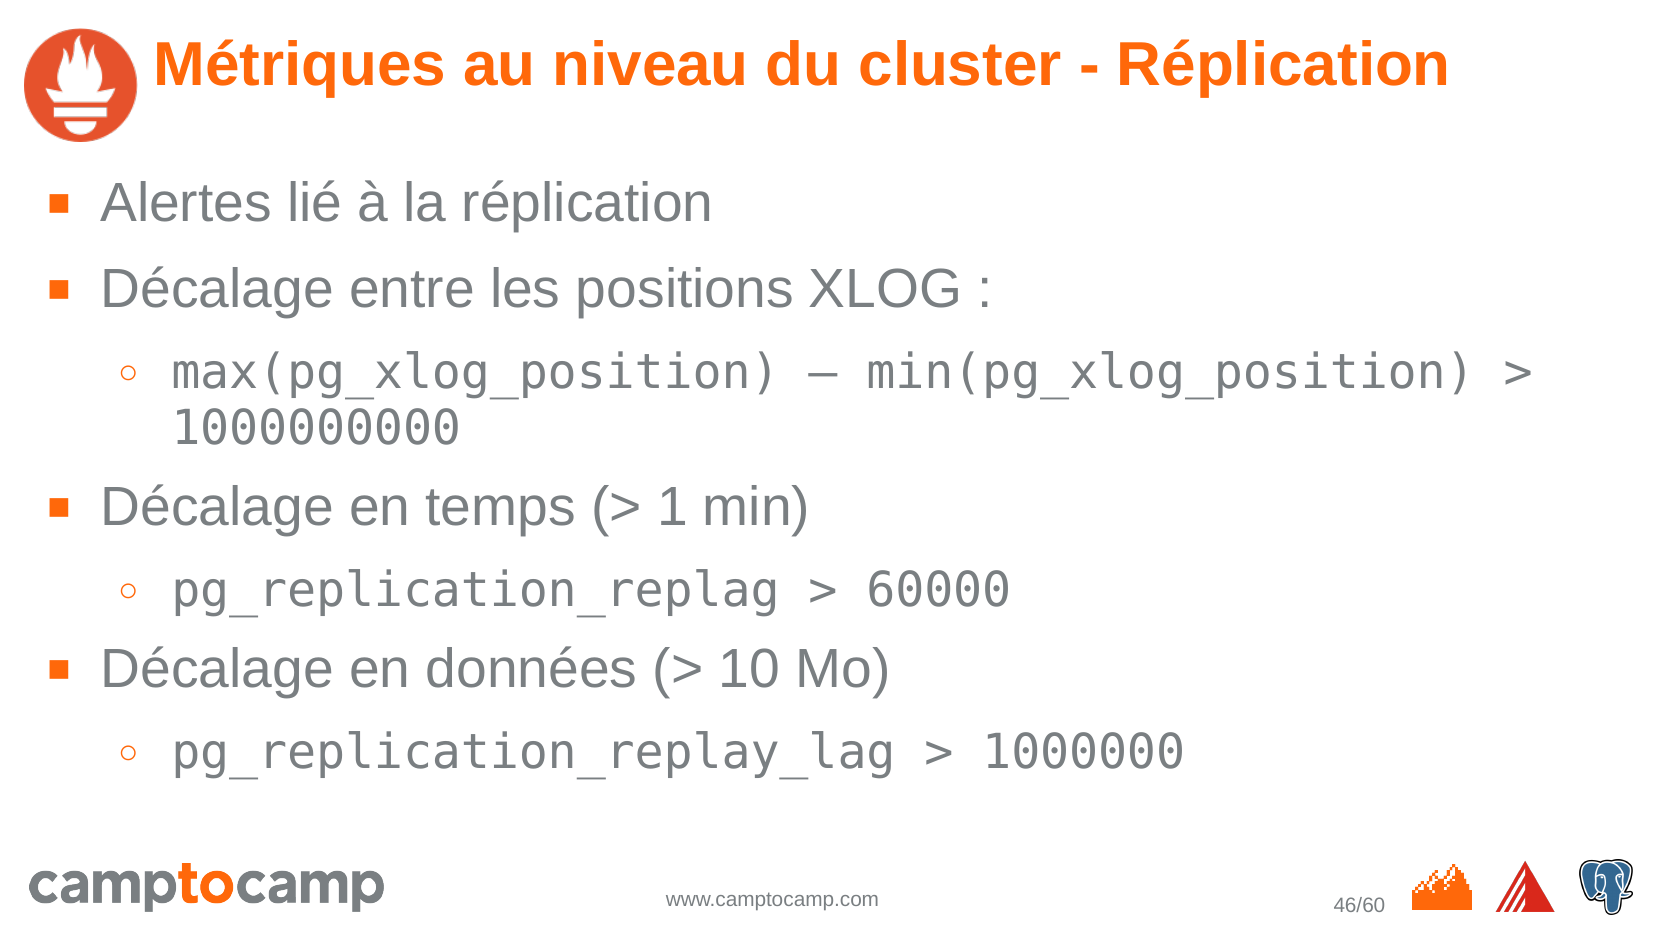

# Métriques au niveau du cluster - Réplication
Alertes lié à la réplication
Décalage entre les positions XLOG :
max(pg_xlog_position) – min(pg_xlog_position) > 1000000000
Décalage en temps (> 1 min)
pg_replication_replag > 60000
Décalage en données (> 10 Mo)
pg_replication_replay_lag > 1000000